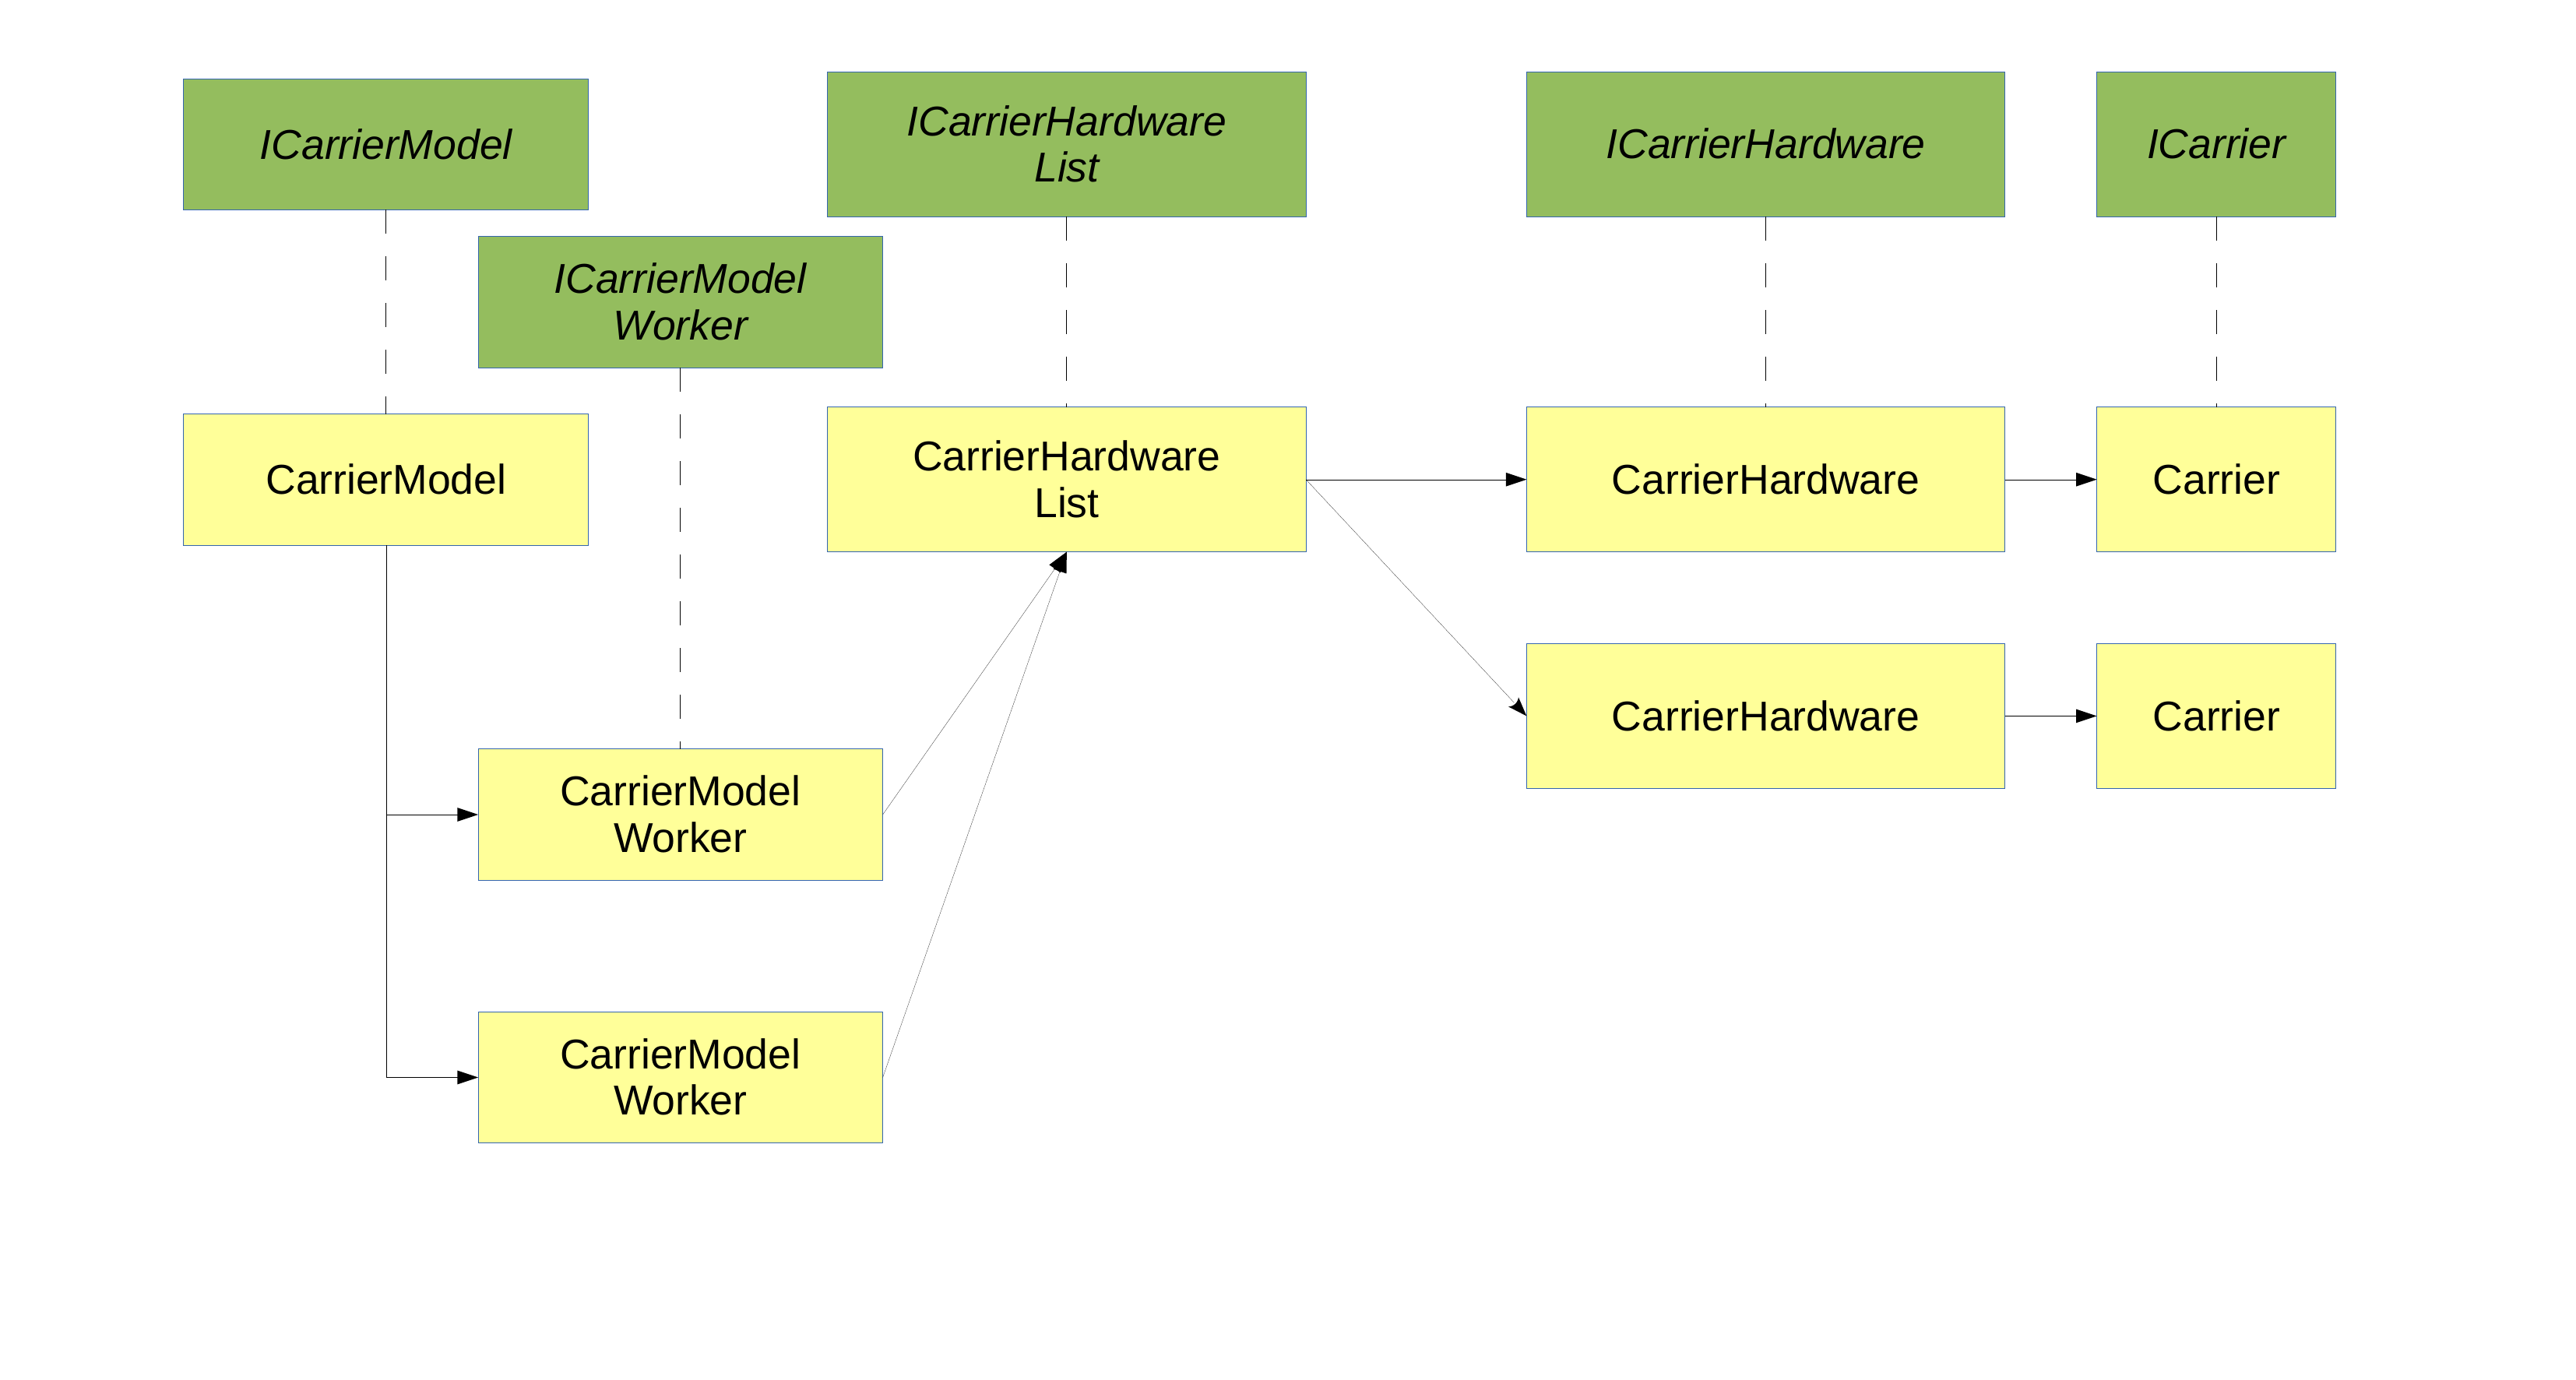

ICarrierHardware
List
ICarrierHardware
ICarrier
ICarrierModel
ICarrierModel
Worker
CarrierHardware
List
CarrierHardware
Carrier
CarrierModel
CarrierHardware
Carrier
CarrierModel
Worker
CarrierModel
Worker